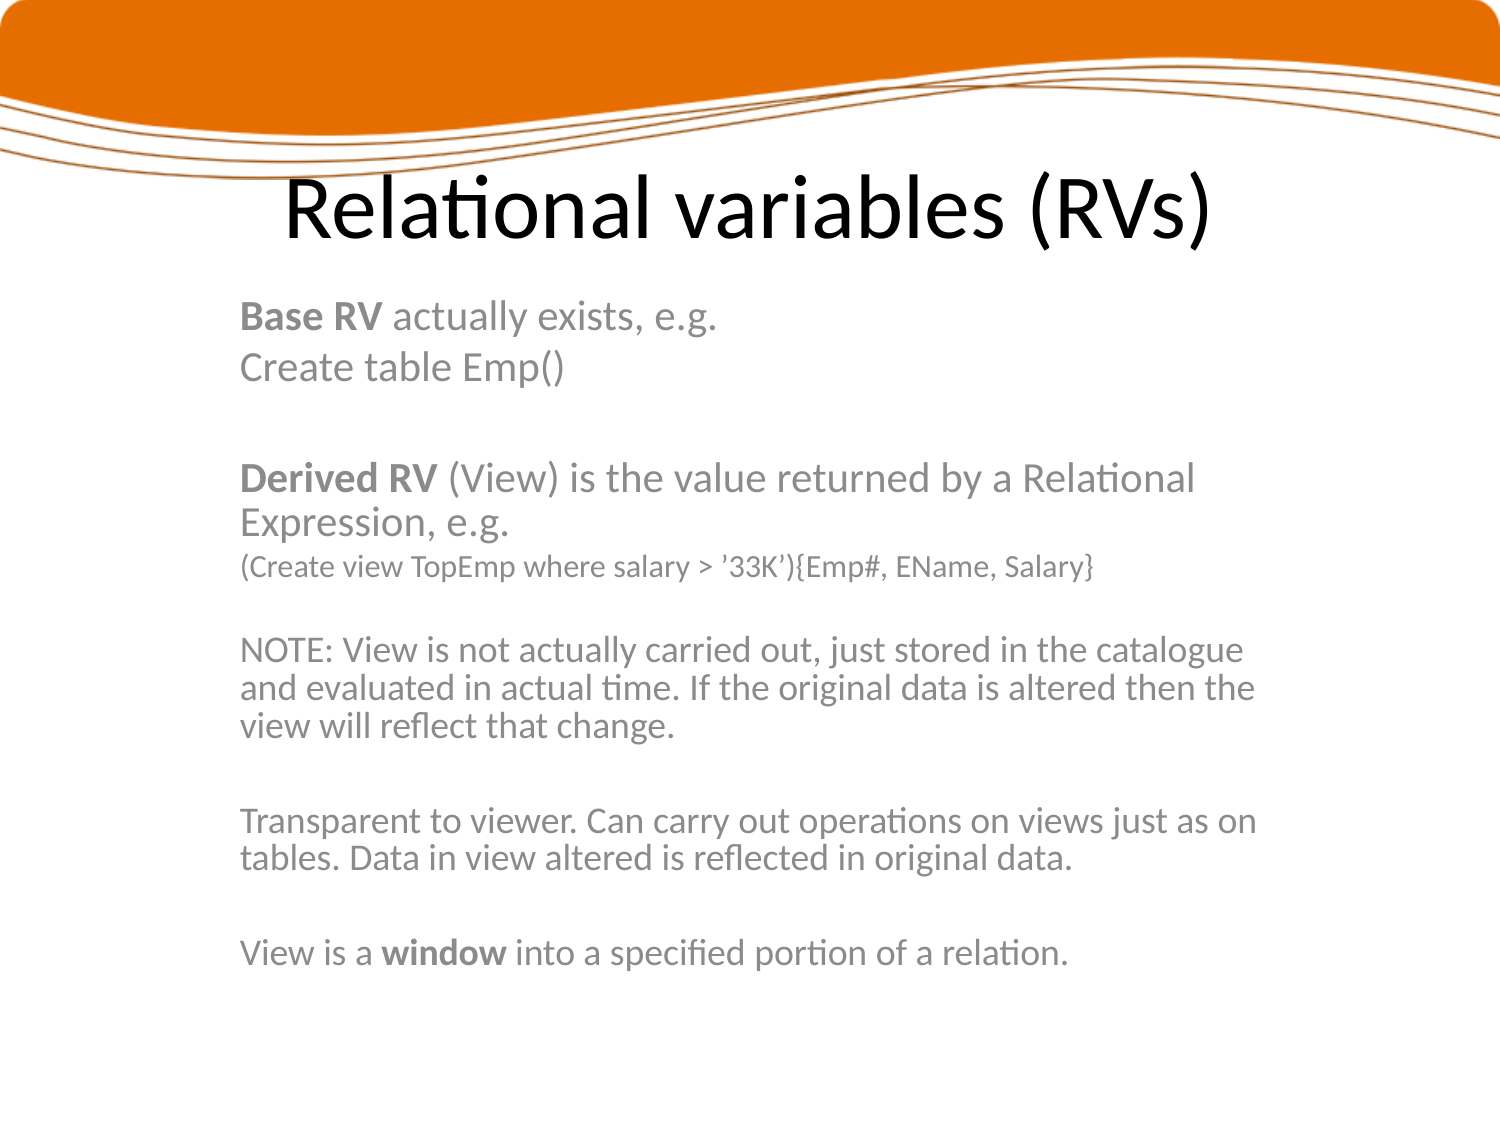

Relational variables (RVs)
Base RV actually exists, e.g.
Create table Emp()
Derived RV (View) is the value returned by a Relational Expression, e.g.
(Create view TopEmp where salary > ’33K’){Emp#, EName, Salary}
NOTE: View is not actually carried out, just stored in the catalogue and evaluated in actual time. If the original data is altered then the view will reflect that change.
Transparent to viewer. Can carry out operations on views just as on tables. Data in view altered is reflected in original data.
View is a window into a specified portion of a relation.